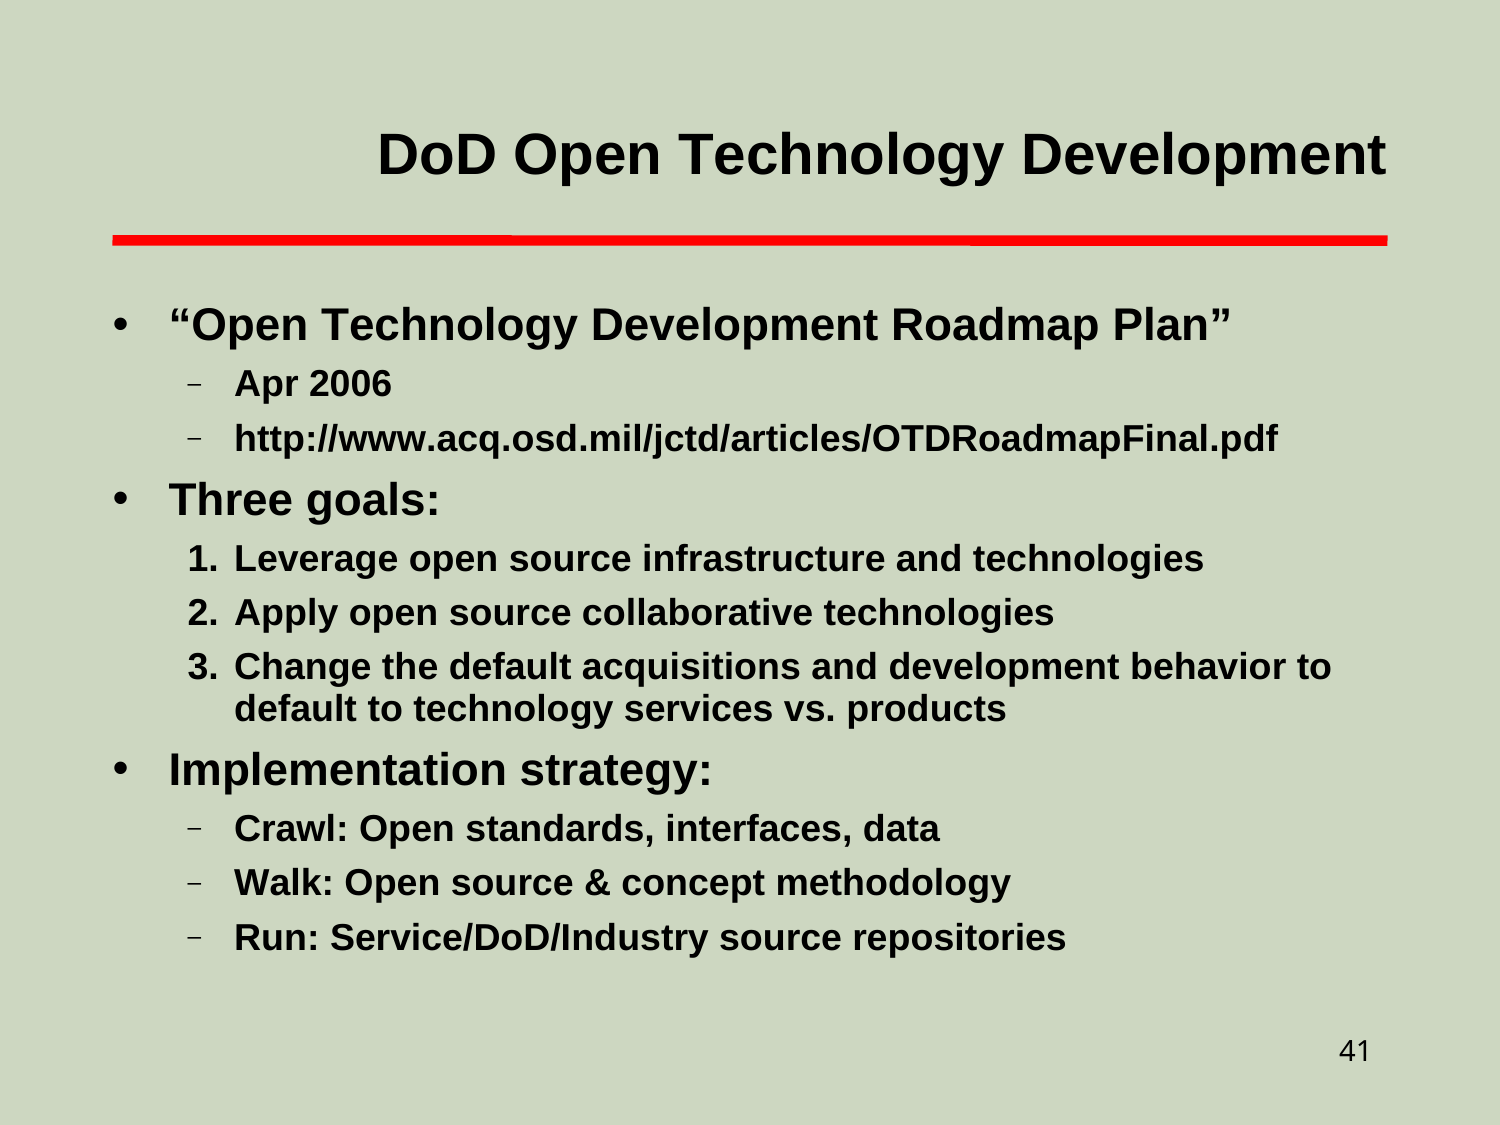

# DoD Open Technology Development
“Open Technology Development Roadmap Plan”
Apr 2006
http://www.acq.osd.mil/jctd/articles/OTDRoadmapFinal.pdf
Three goals:
Leverage open source infrastructure and technologies
Apply open source collaborative technologies
Change the default acquisitions and development behavior to default to technology services vs. products
Implementation strategy:
Crawl: Open standards, interfaces, data
Walk: Open source & concept methodology
Run: Service/DoD/Industry source repositories